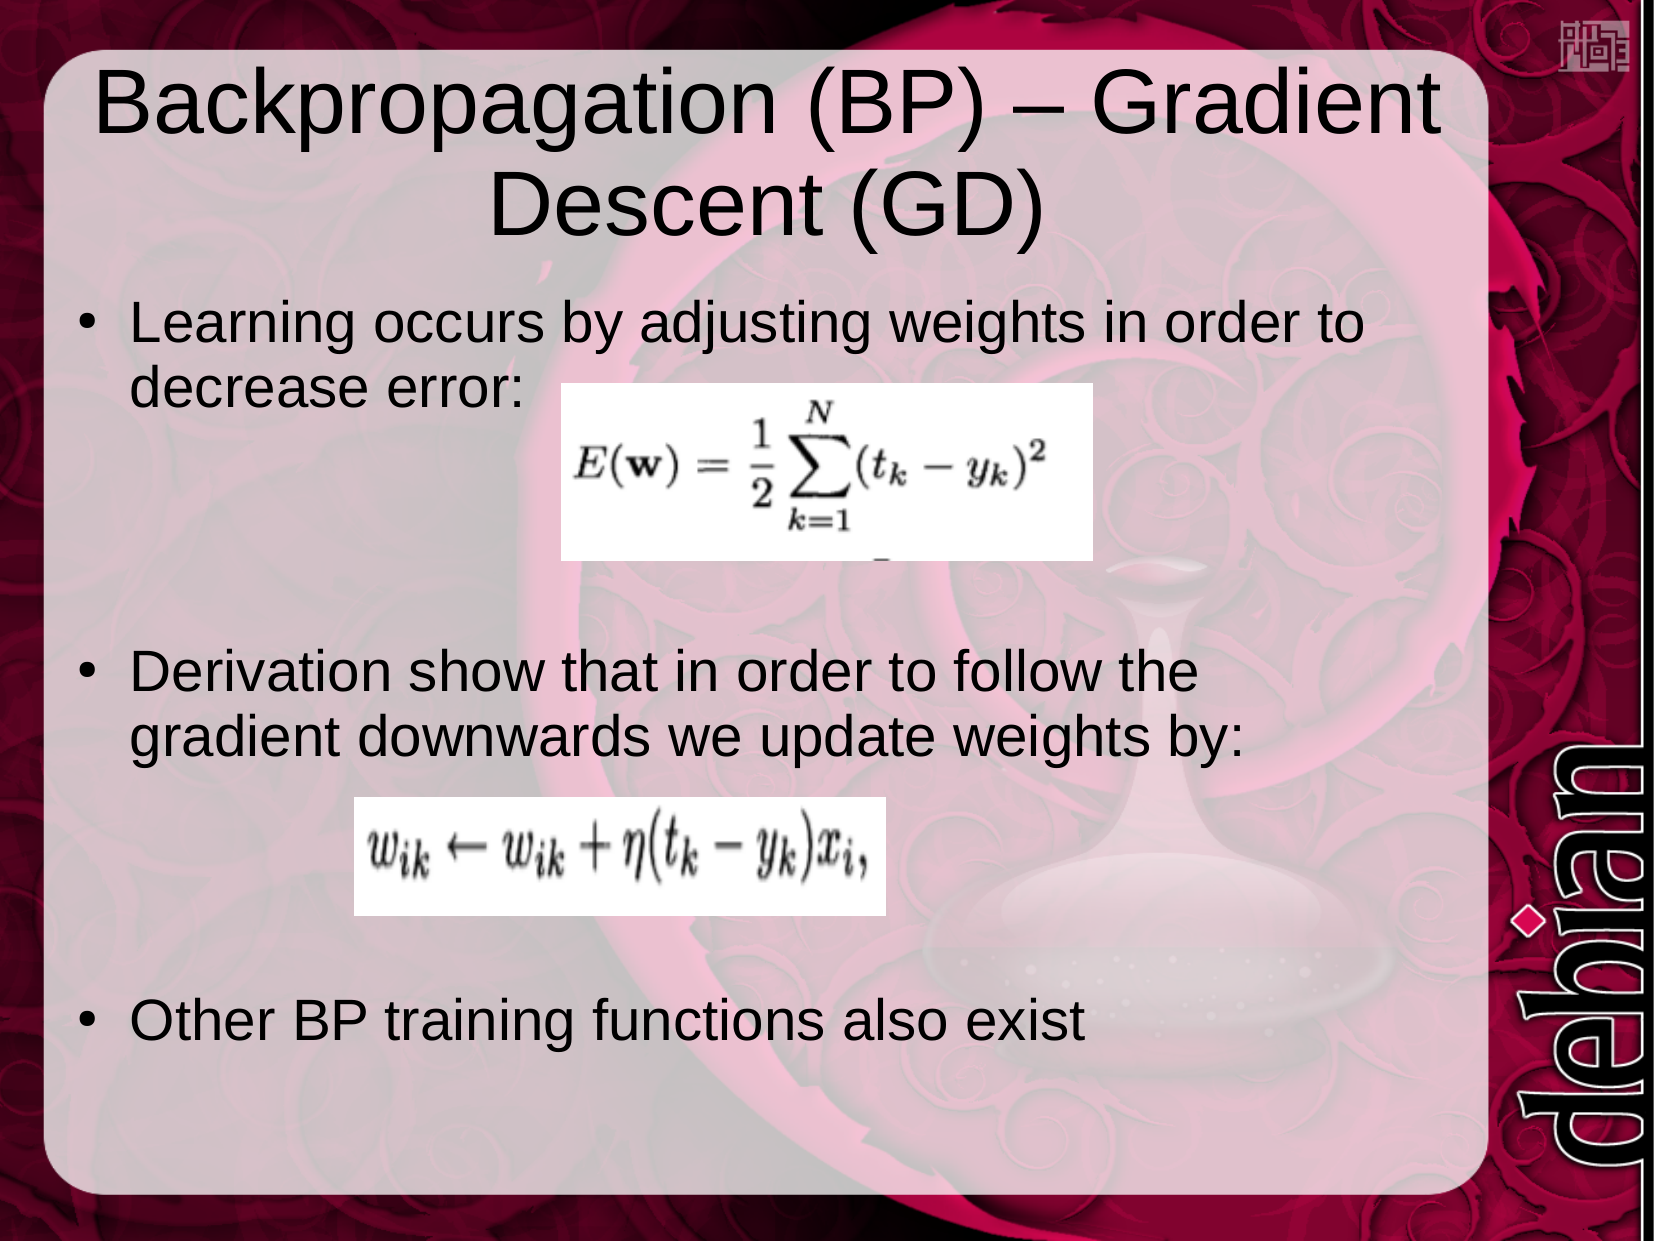

# Backpropagation (BP) – Gradient Descent (GD)
Learning occurs by adjusting weights in order to decrease error:
Derivation show that in order to follow the
gradient downwards we update weights by:
Other BP training functions also exist